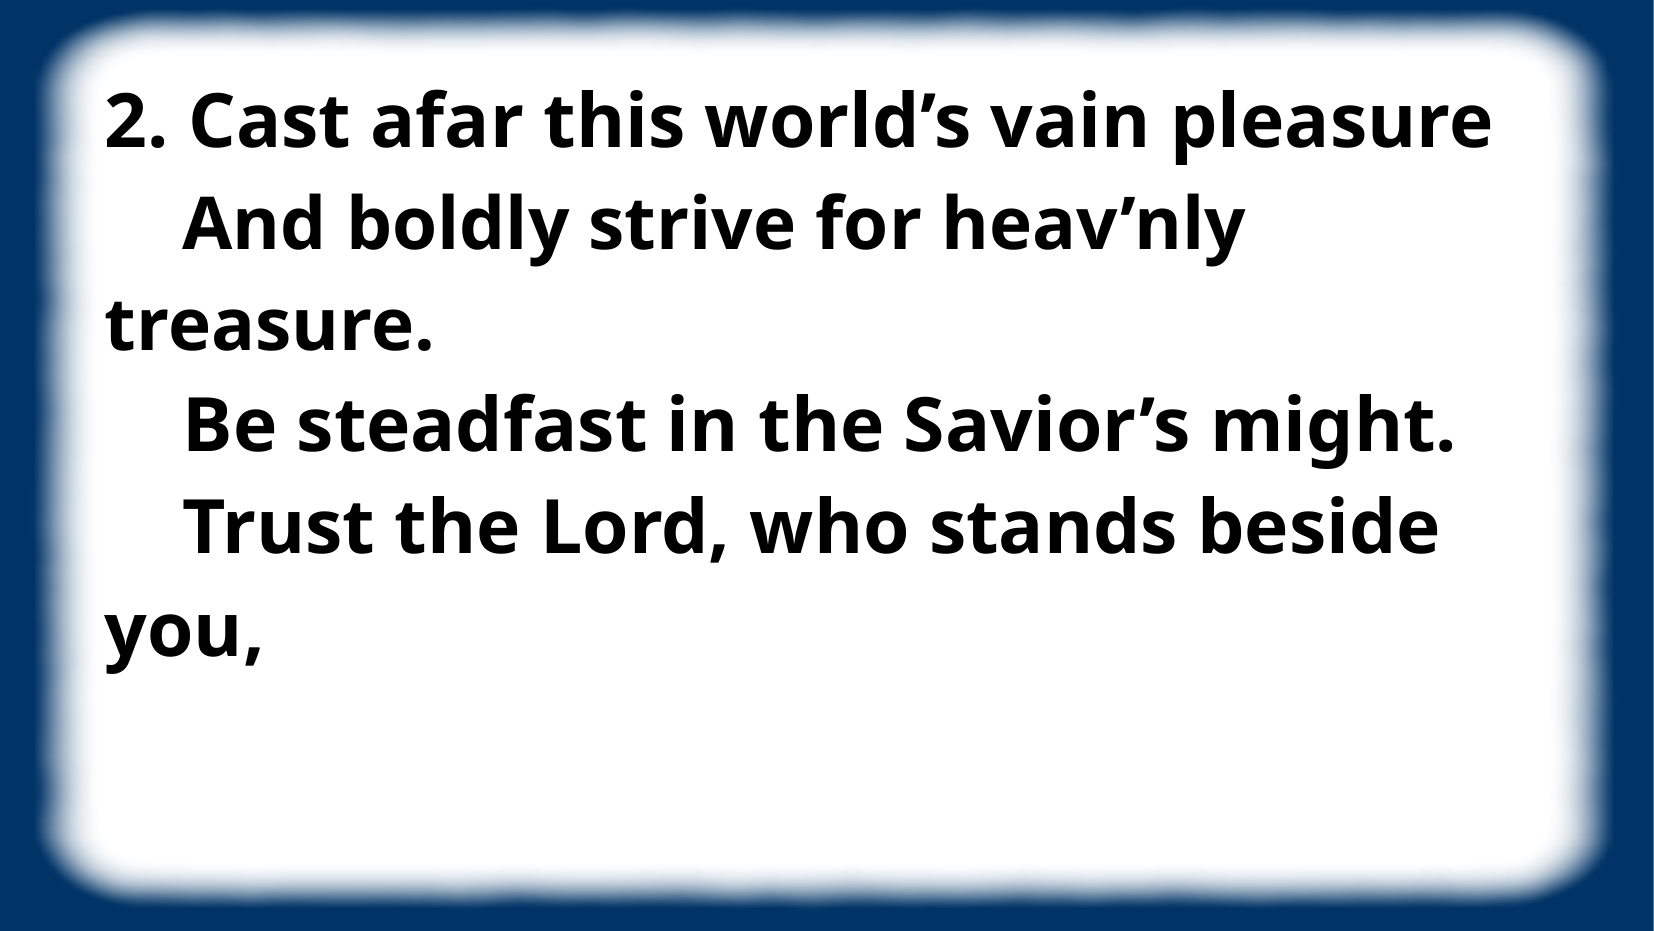

2. Cast afar this world’s vain pleasure
 And boldly strive for heav’nly treasure.
 Be steadfast in the Savior’s might.
 Trust the Lord, who stands beside you,